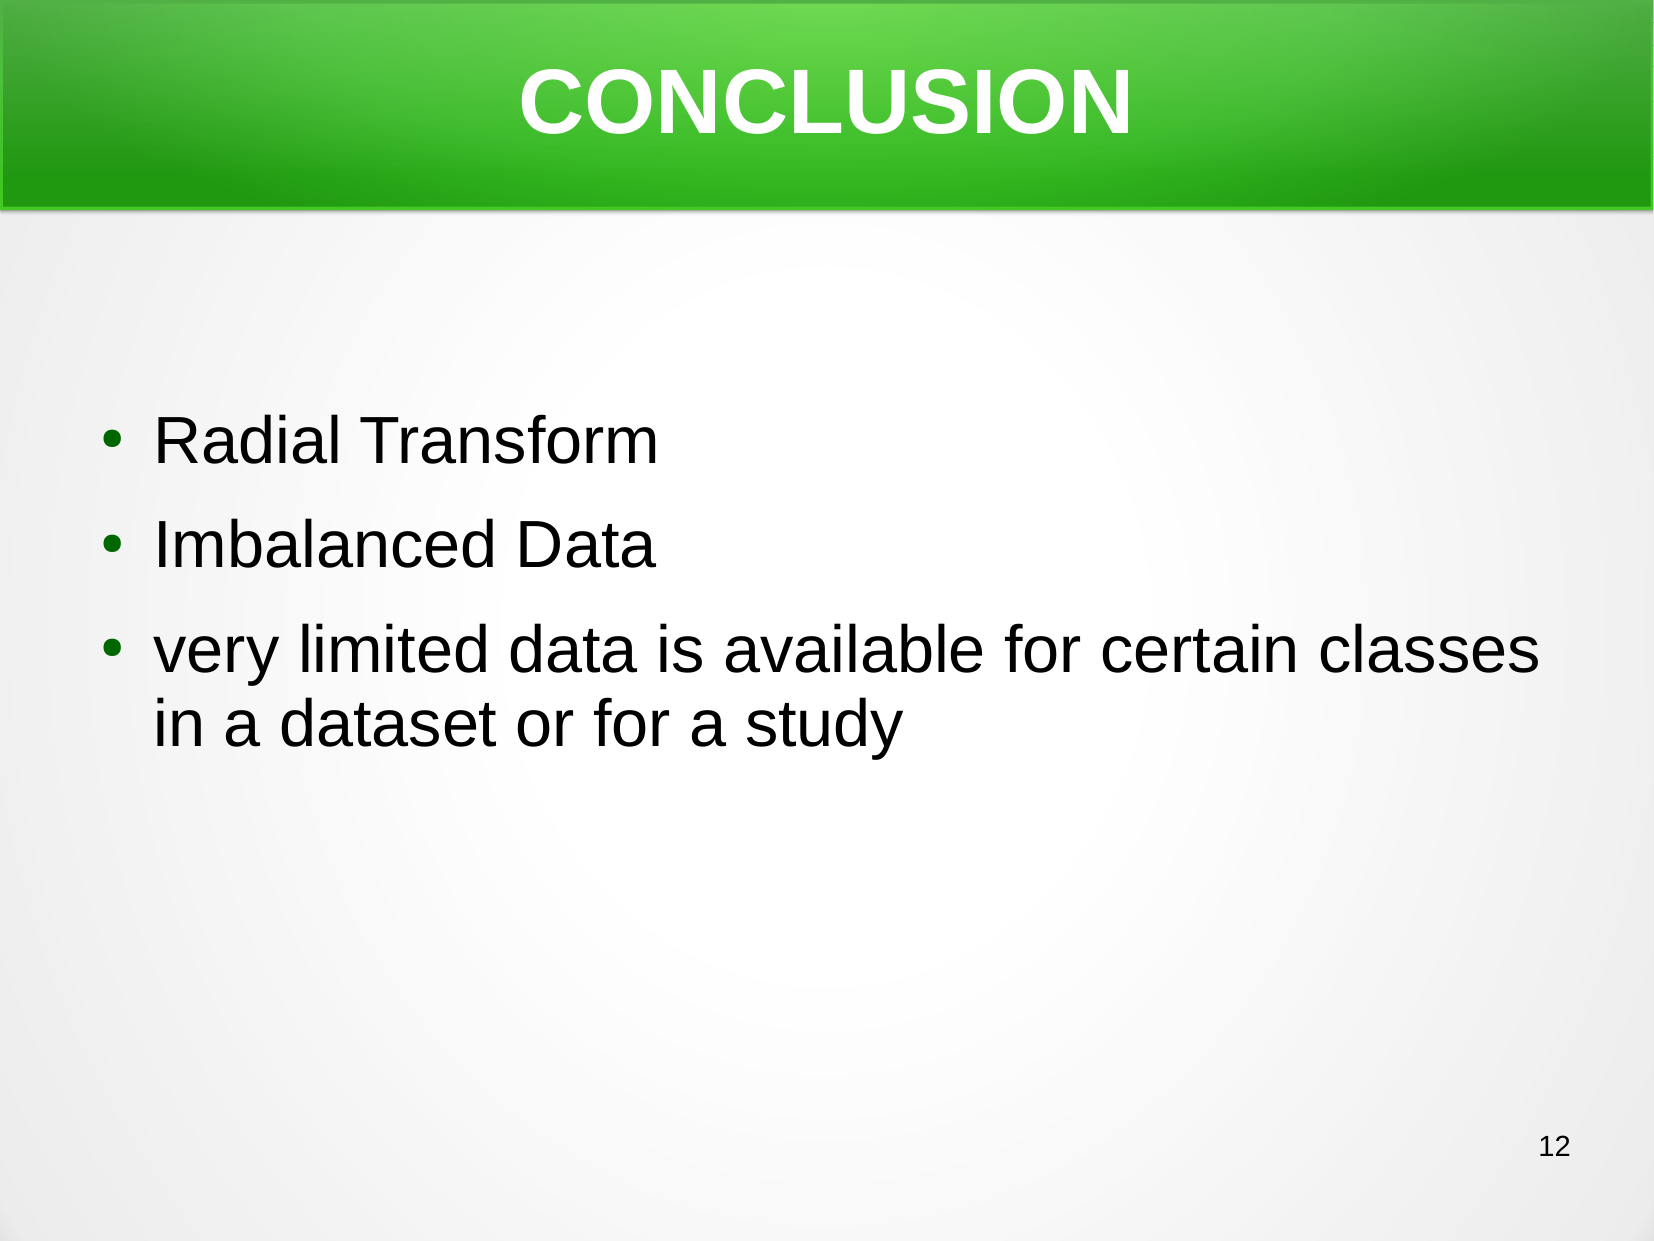

# CONCLUSION
Radial Transform
Imbalanced Data
very limited data is available for certain classes in a dataset or for a study
12